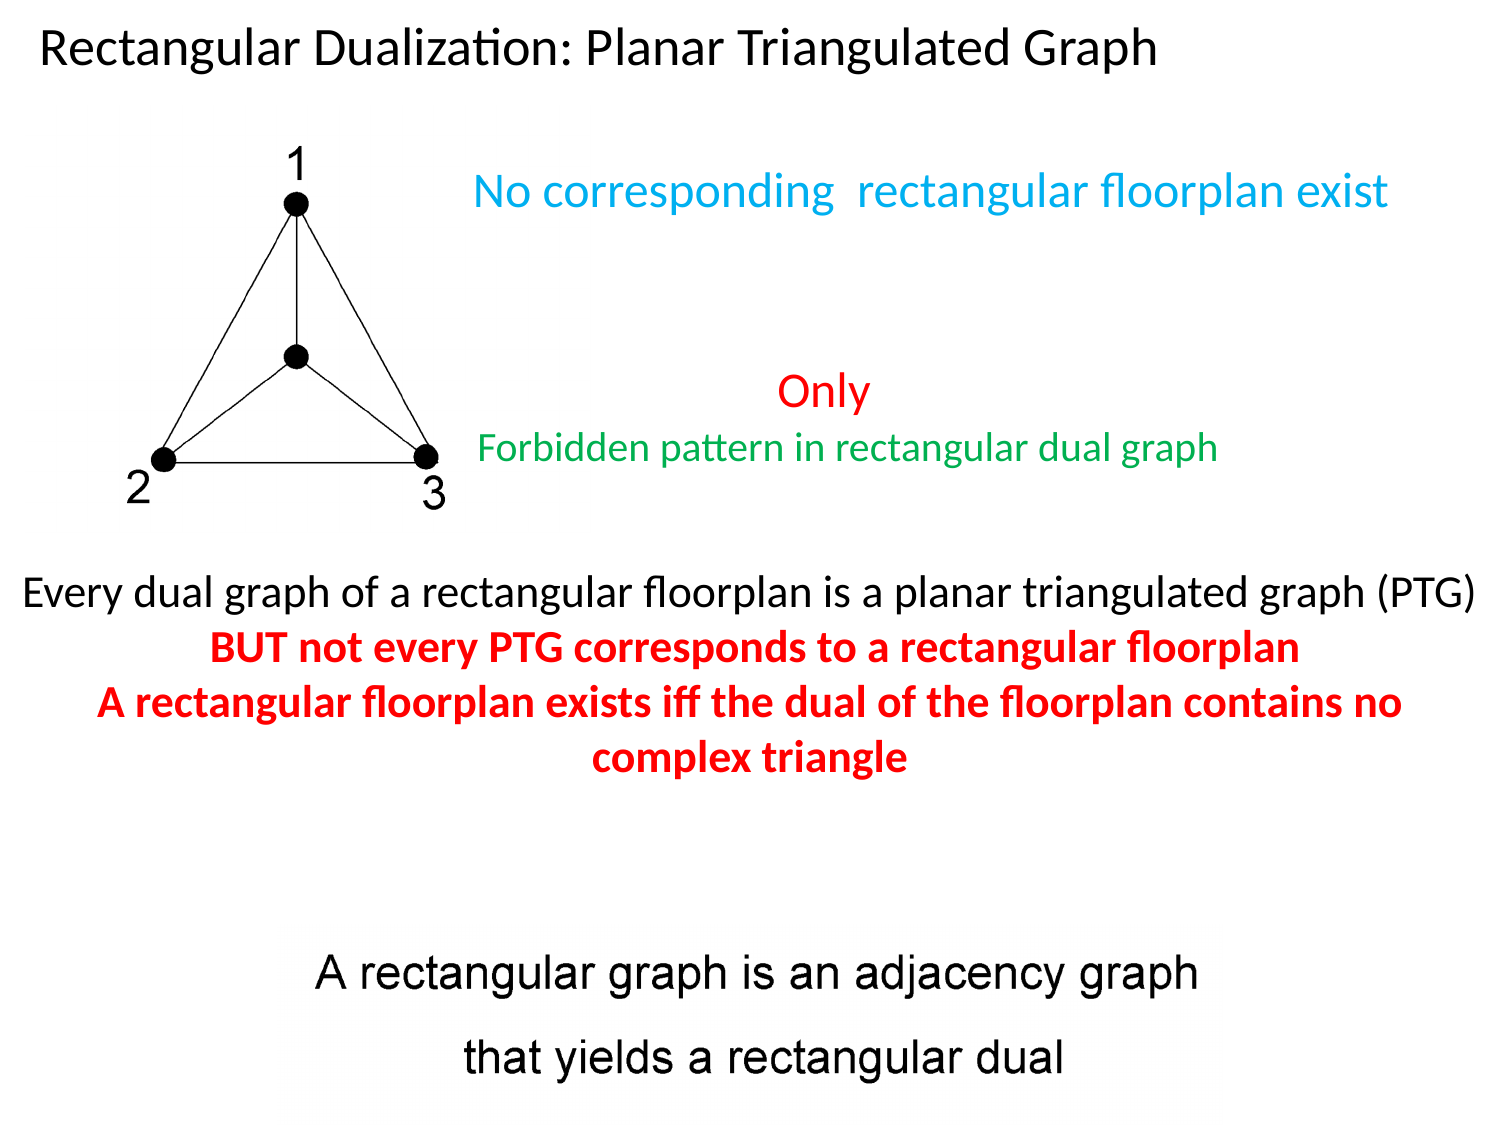

Rectangular Dualization: Planar Triangulated Graph
No corresponding rectangular floorplan exist
Only
Forbidden pattern in rectangular dual graph
Every dual graph of a rectangular floorplan is a planar triangulated graph (PTG)
 BUT not every PTG corresponds to a rectangular floorplan
A rectangular floorplan exists iff the dual of the floorplan contains no complex triangle